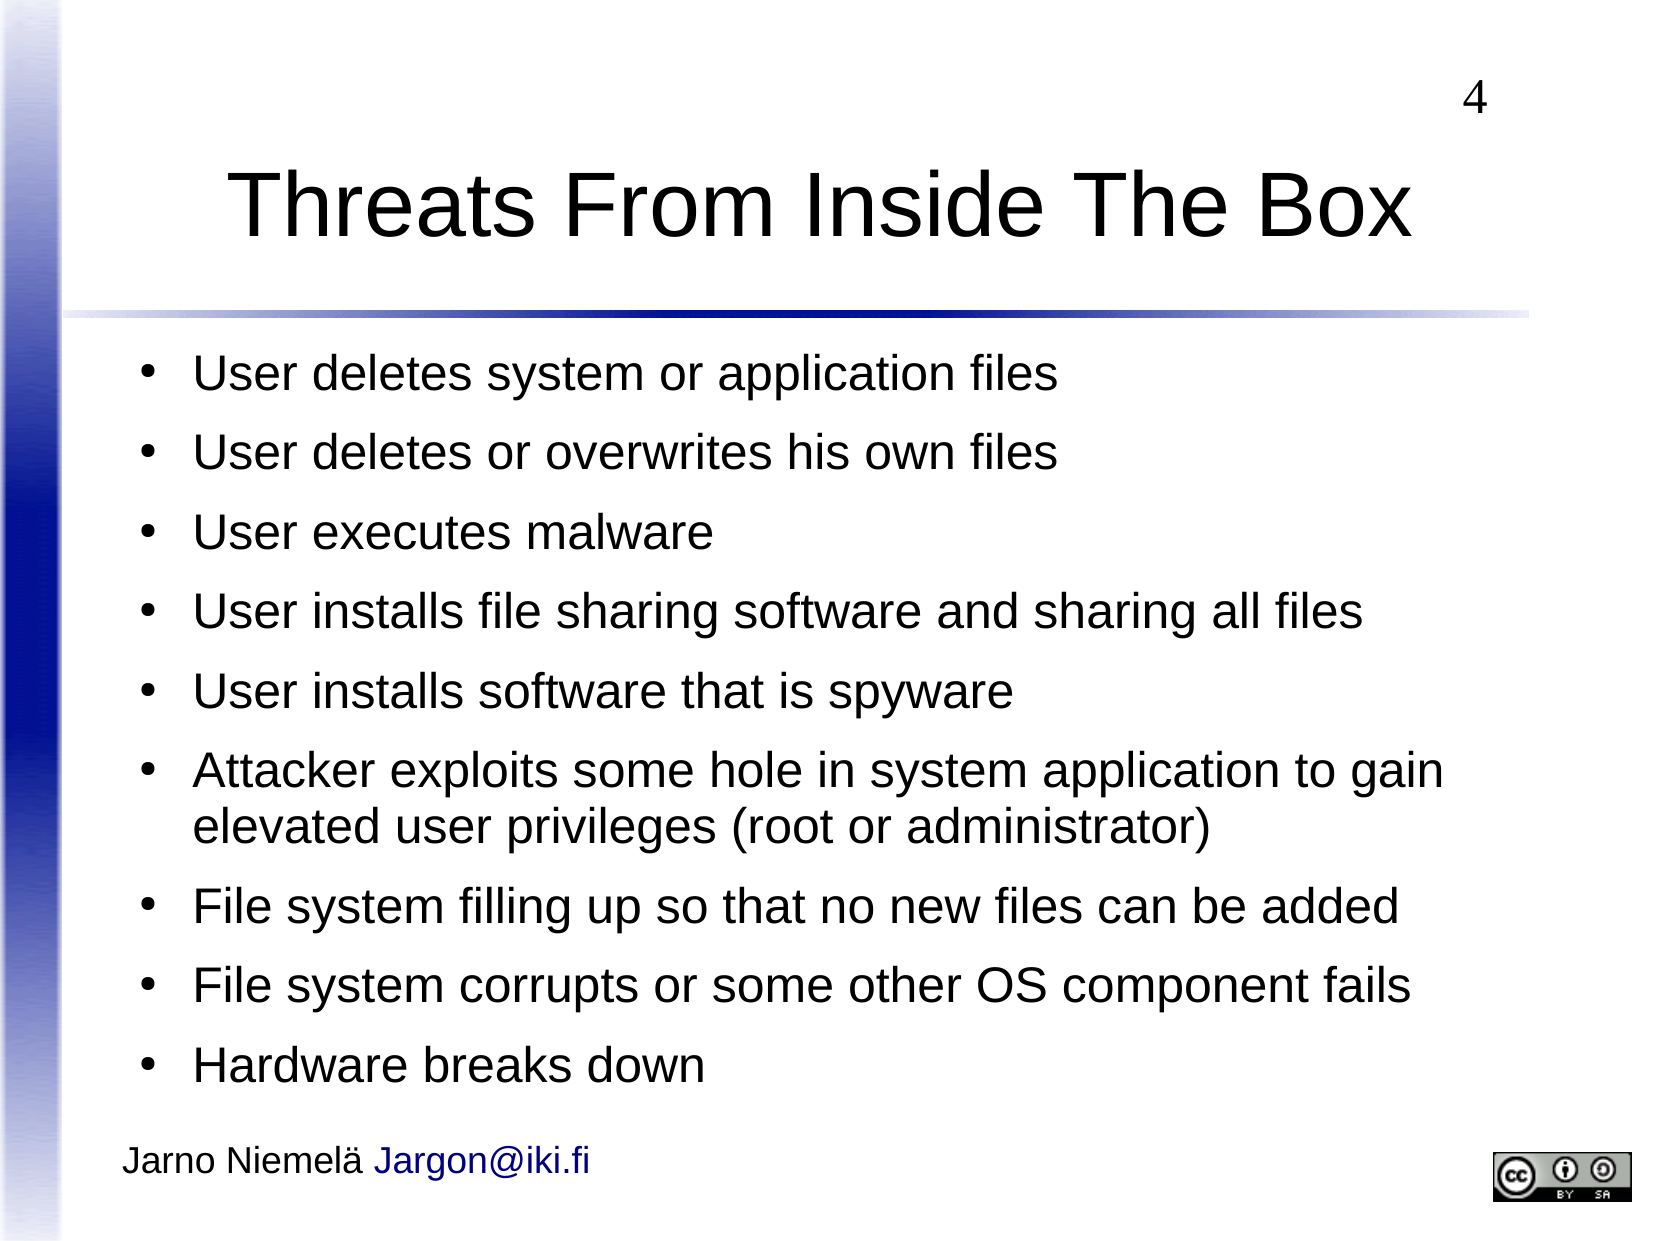

# Threats From Inside The Box
User deletes system or application files
User deletes or overwrites his own files
User executes malware
User installs file sharing software and sharing all files
User installs software that is spyware
Attacker exploits some hole in system application to gain elevated user privileges (root or administrator)
File system filling up so that no new files can be added
File system corrupts or some other OS component fails
Hardware breaks down